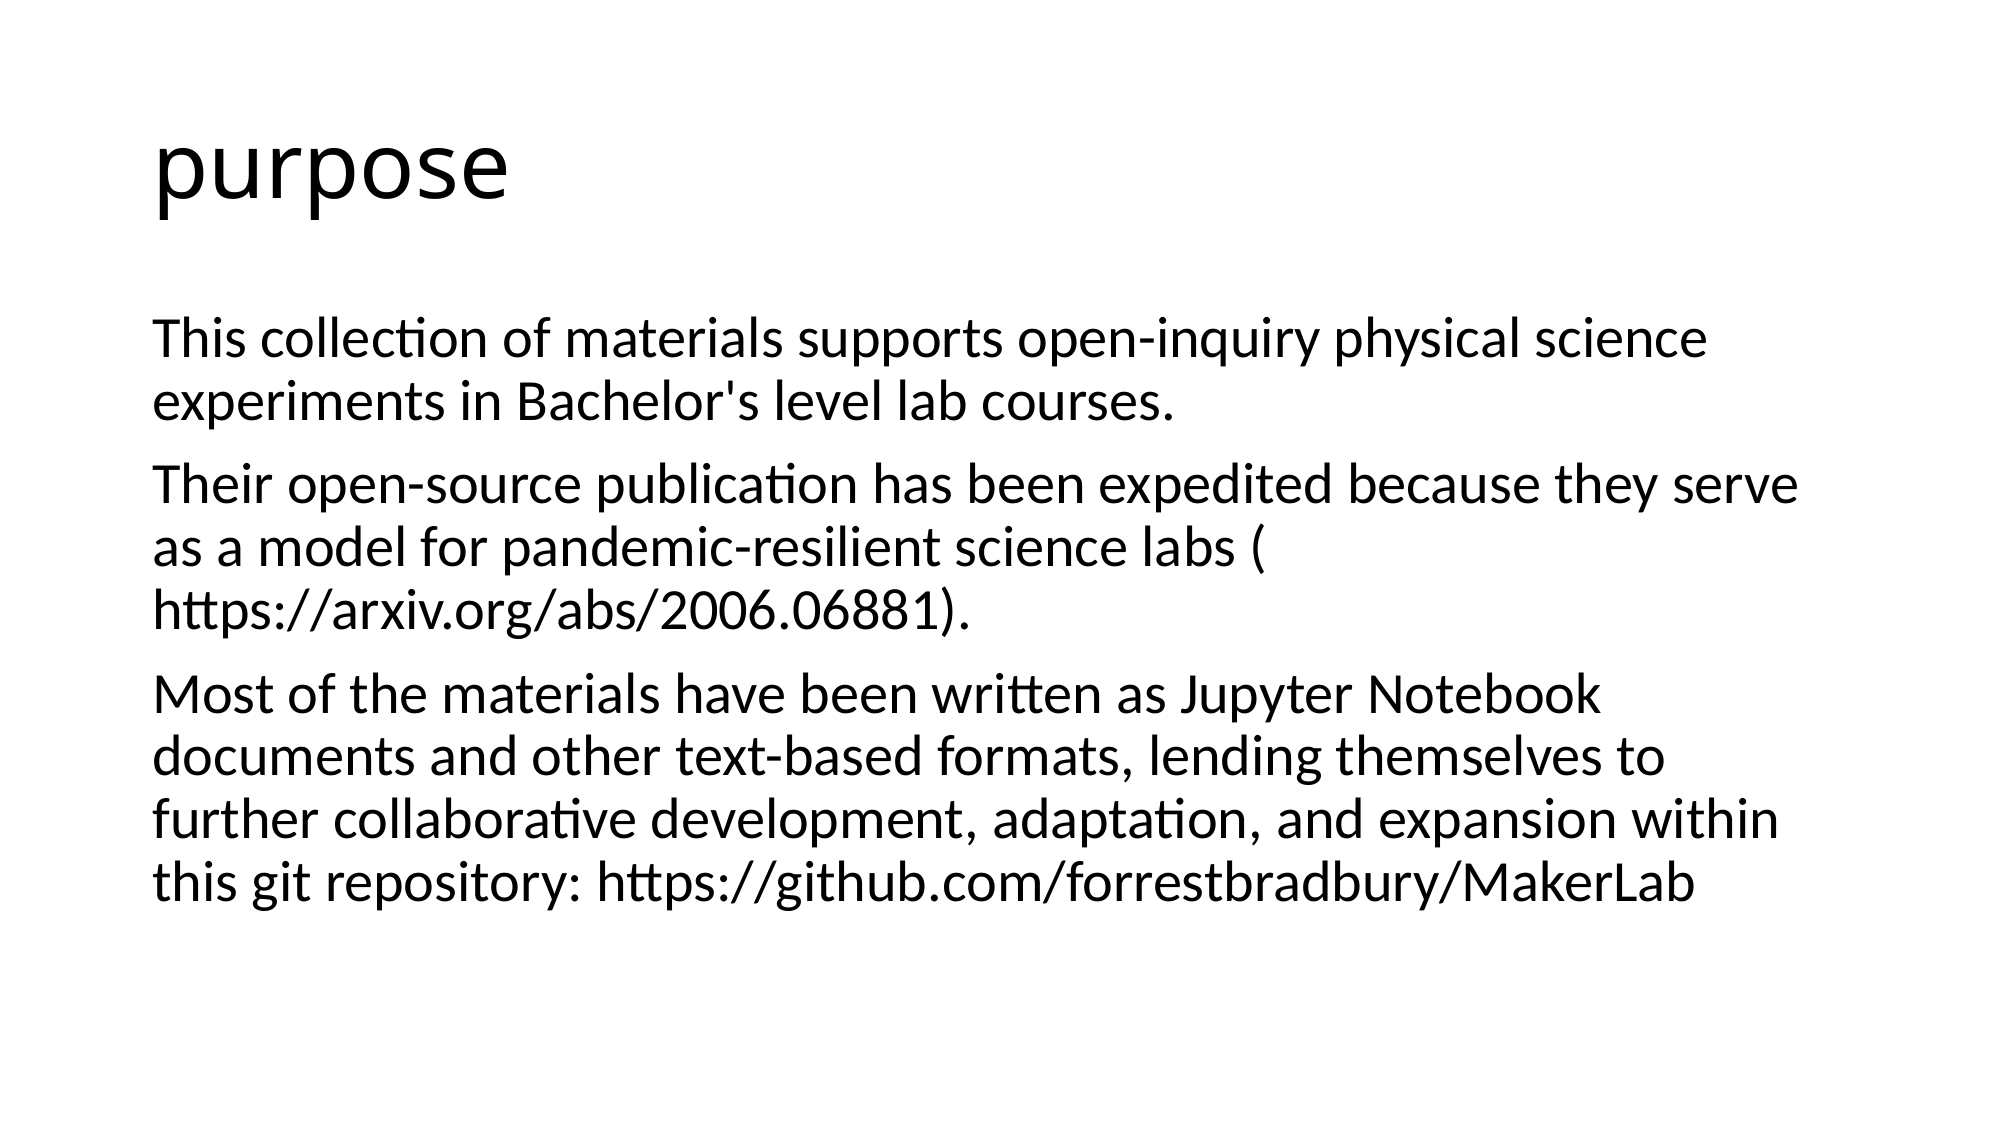

# purpose
This collection of materials supports open-inquiry physical science experiments in Bachelor's level lab courses.
Their open-source publication has been expedited because they serve as a model for pandemic-resilient science labs (https://arxiv.org/abs/2006.06881).
Most of the materials have been written as Jupyter Notebook documents and other text-based formats, lending themselves to further collaborative development, adaptation, and expansion within this git repository: https://github.com/forrestbradbury/MakerLab